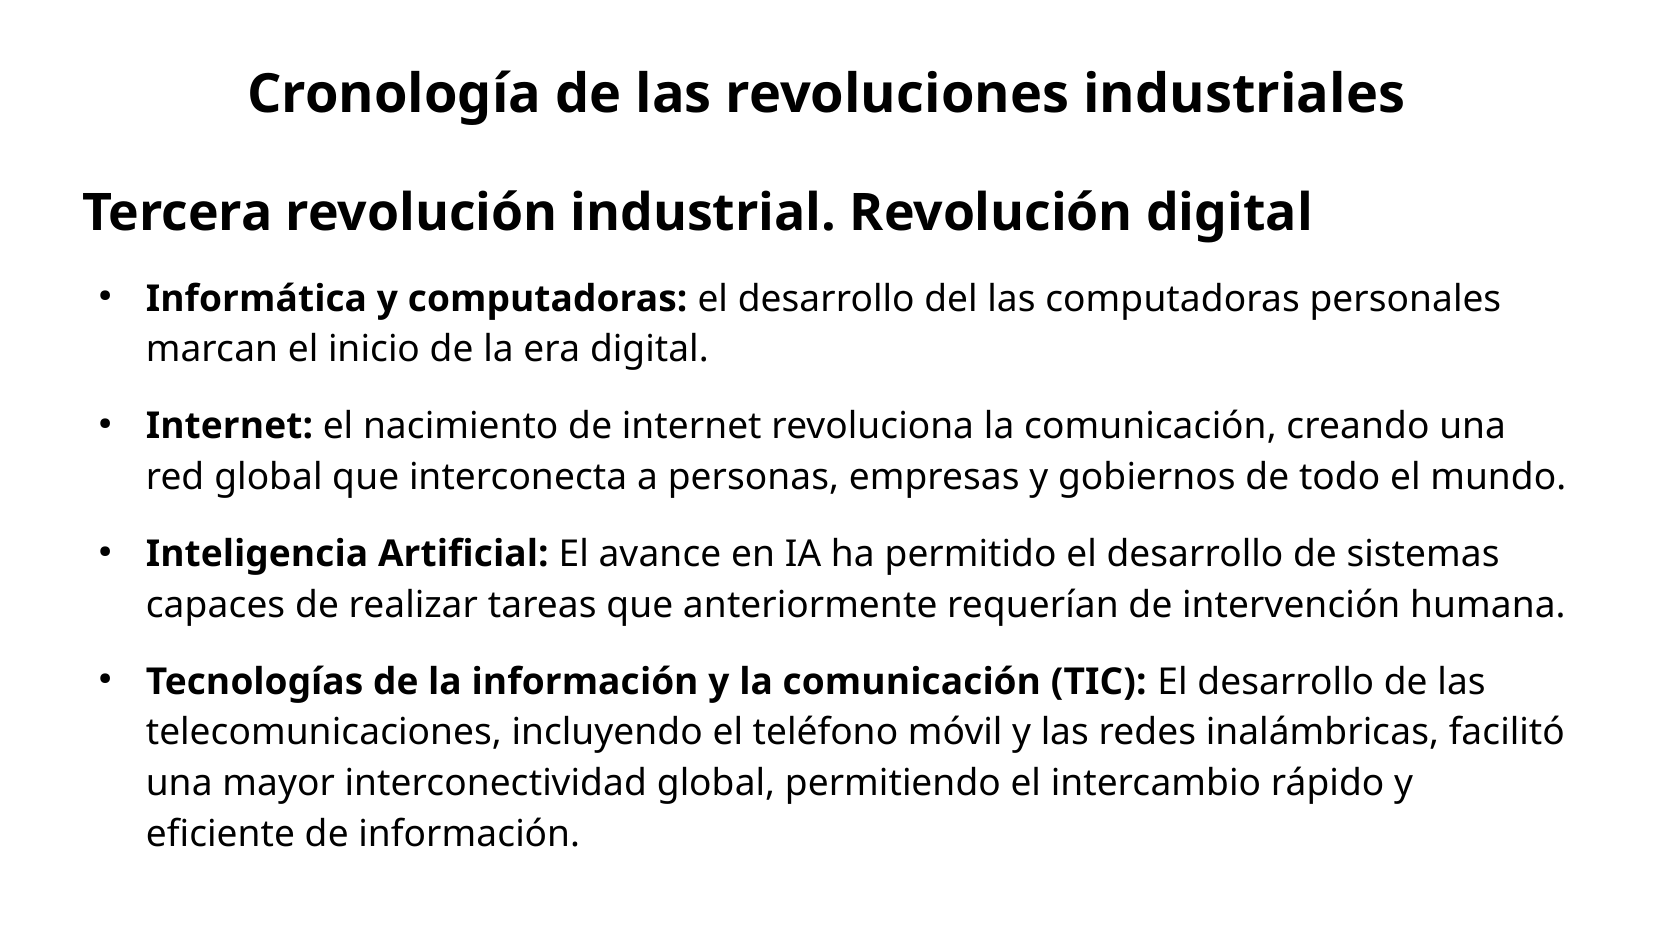

# Cronología de las revoluciones industriales
Tercera revolución industrial. Revolución digital
Informática y computadoras: el desarrollo del las computadoras personales marcan el inicio de la era digital.
Internet: el nacimiento de internet revoluciona la comunicación, creando una red global que interconecta a personas, empresas y gobiernos de todo el mundo.
Inteligencia Artificial: El avance en IA ha permitido el desarrollo de sistemas capaces de realizar tareas que anteriormente requerían de intervención humana.
Tecnologías de la información y la comunicación (TIC): El desarrollo de las telecomunicaciones, incluyendo el teléfono móvil y las redes inalámbricas, facilitó una mayor interconectividad global, permitiendo el intercambio rápido y eficiente de información.